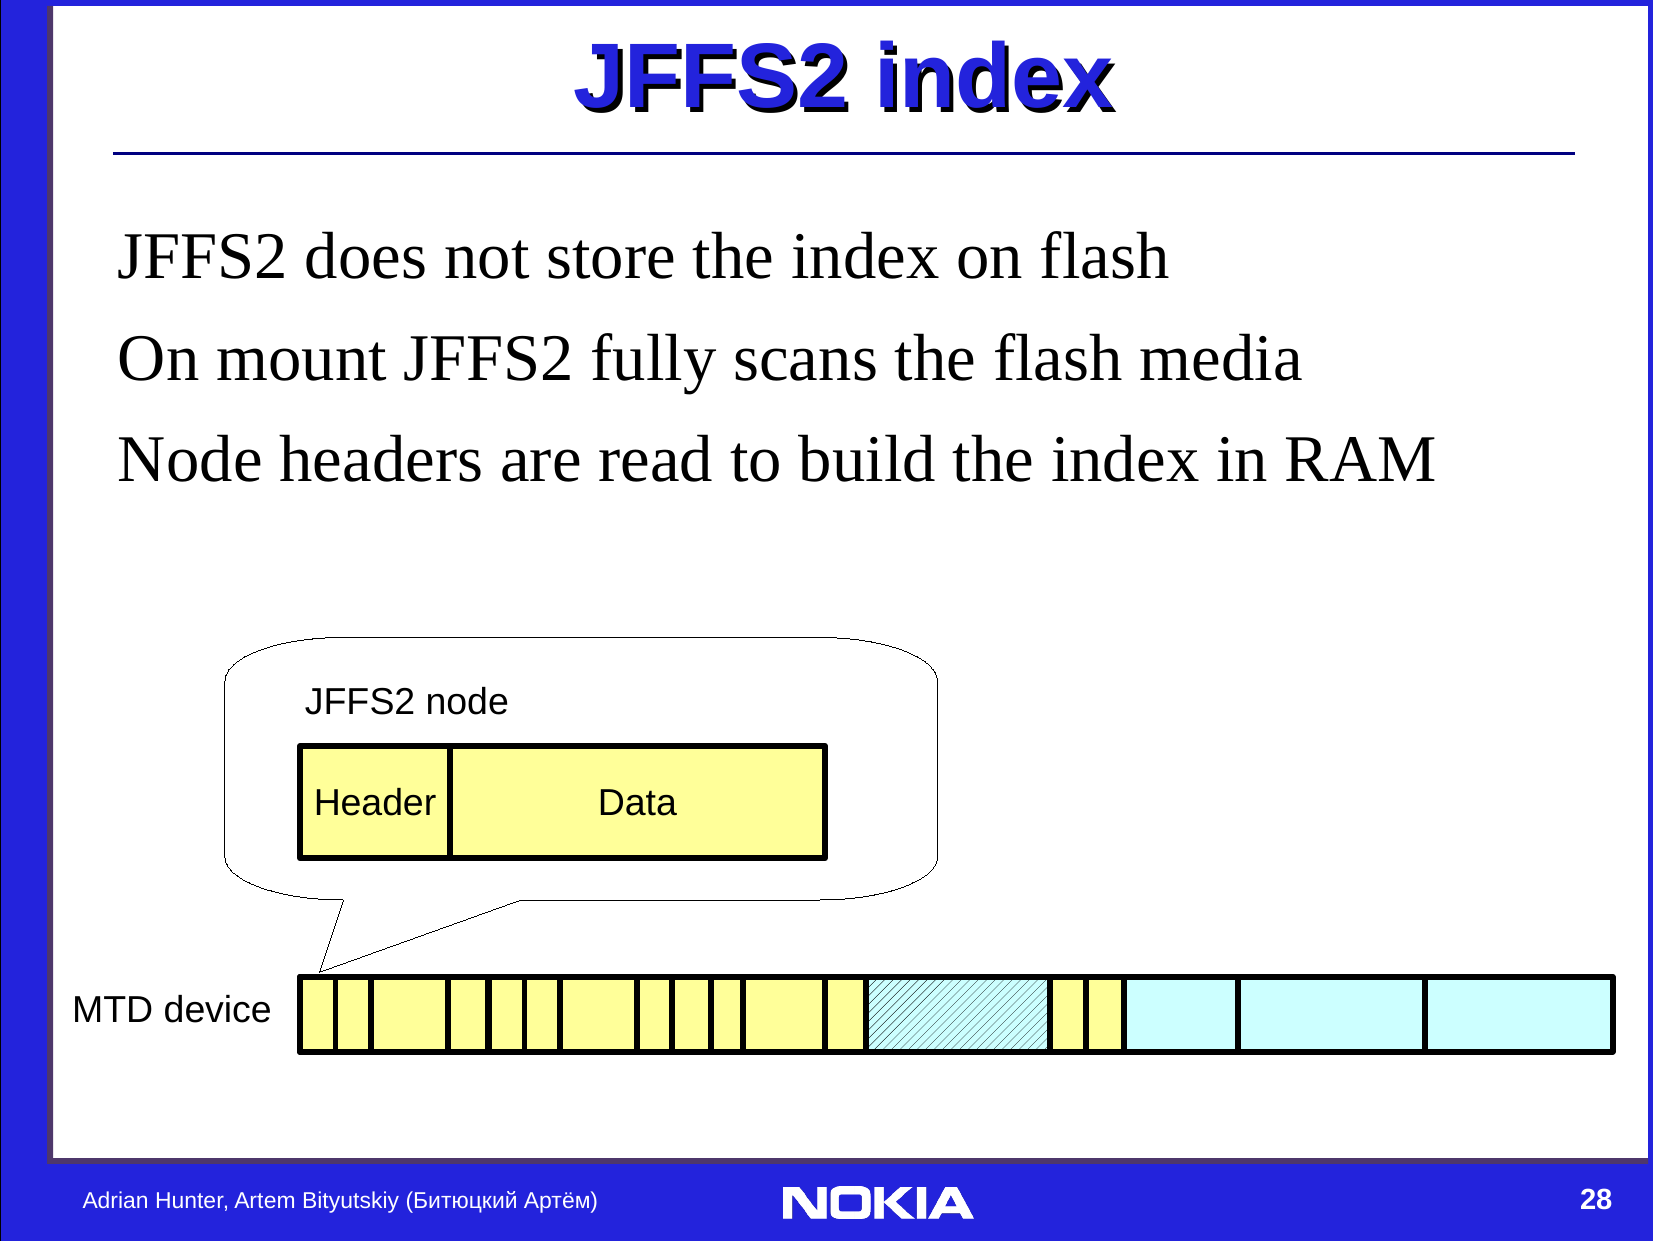

# JFFS2 index
JFFS2 does not store the index on flash
On mount JFFS2 fully scans the flash media
Node headers are read to build the index in RAM
JFFS2 node
Data
Header
MTD device
28